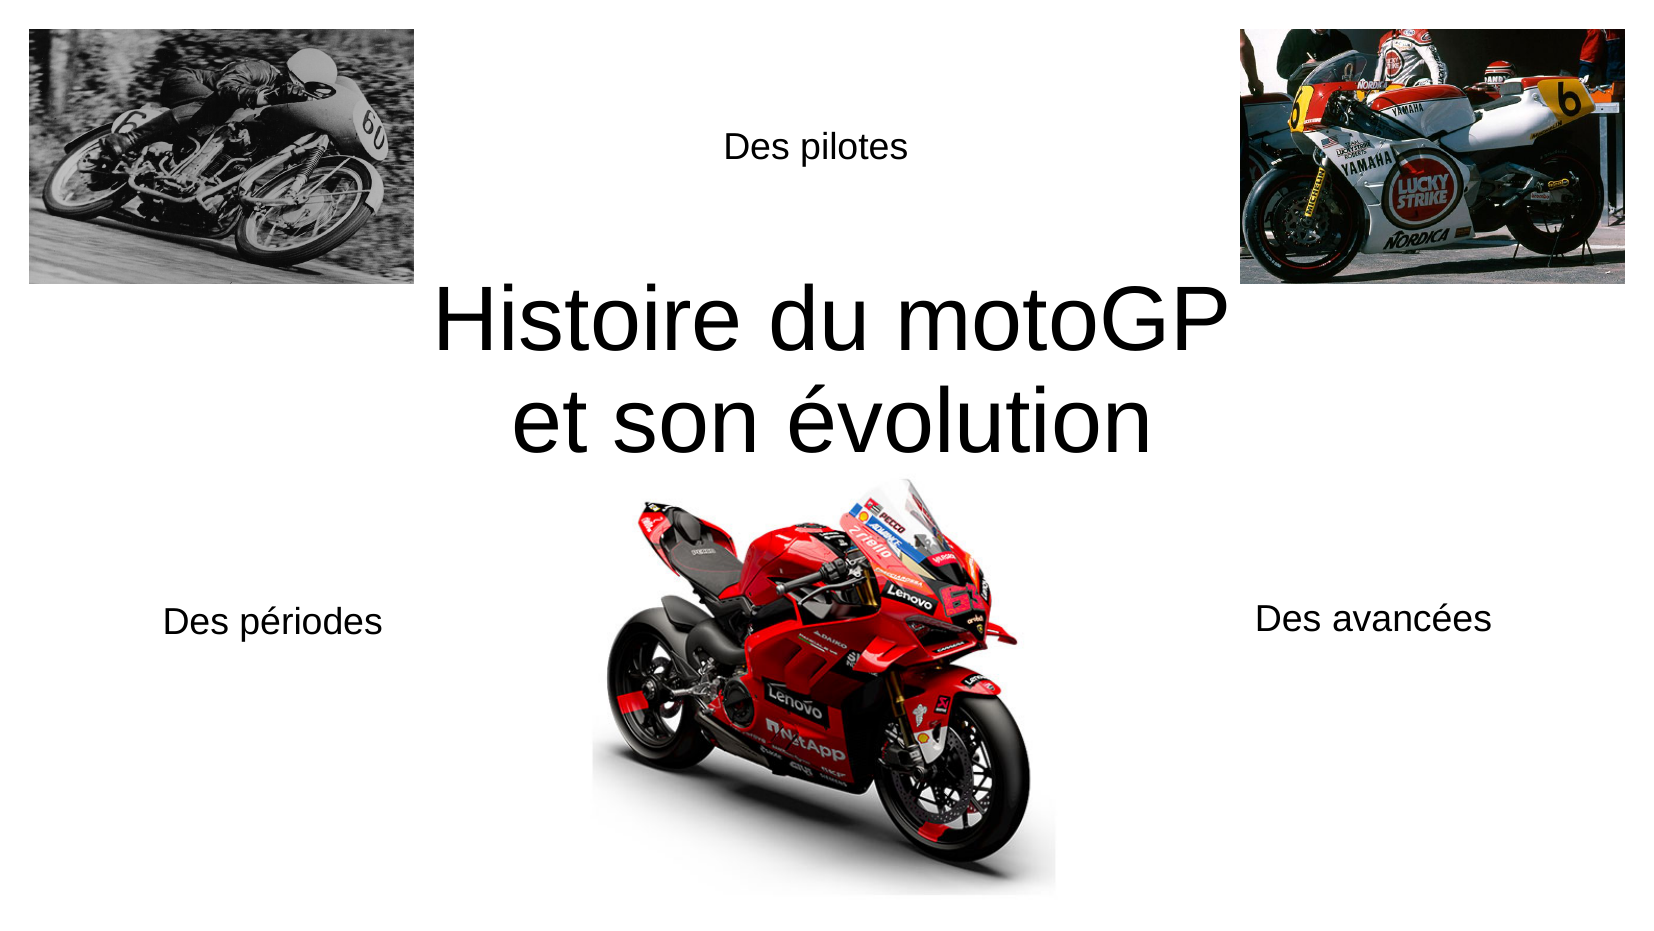

Des pilotes
# Histoire du motoGP et son évolution
Des avancées
Des périodes